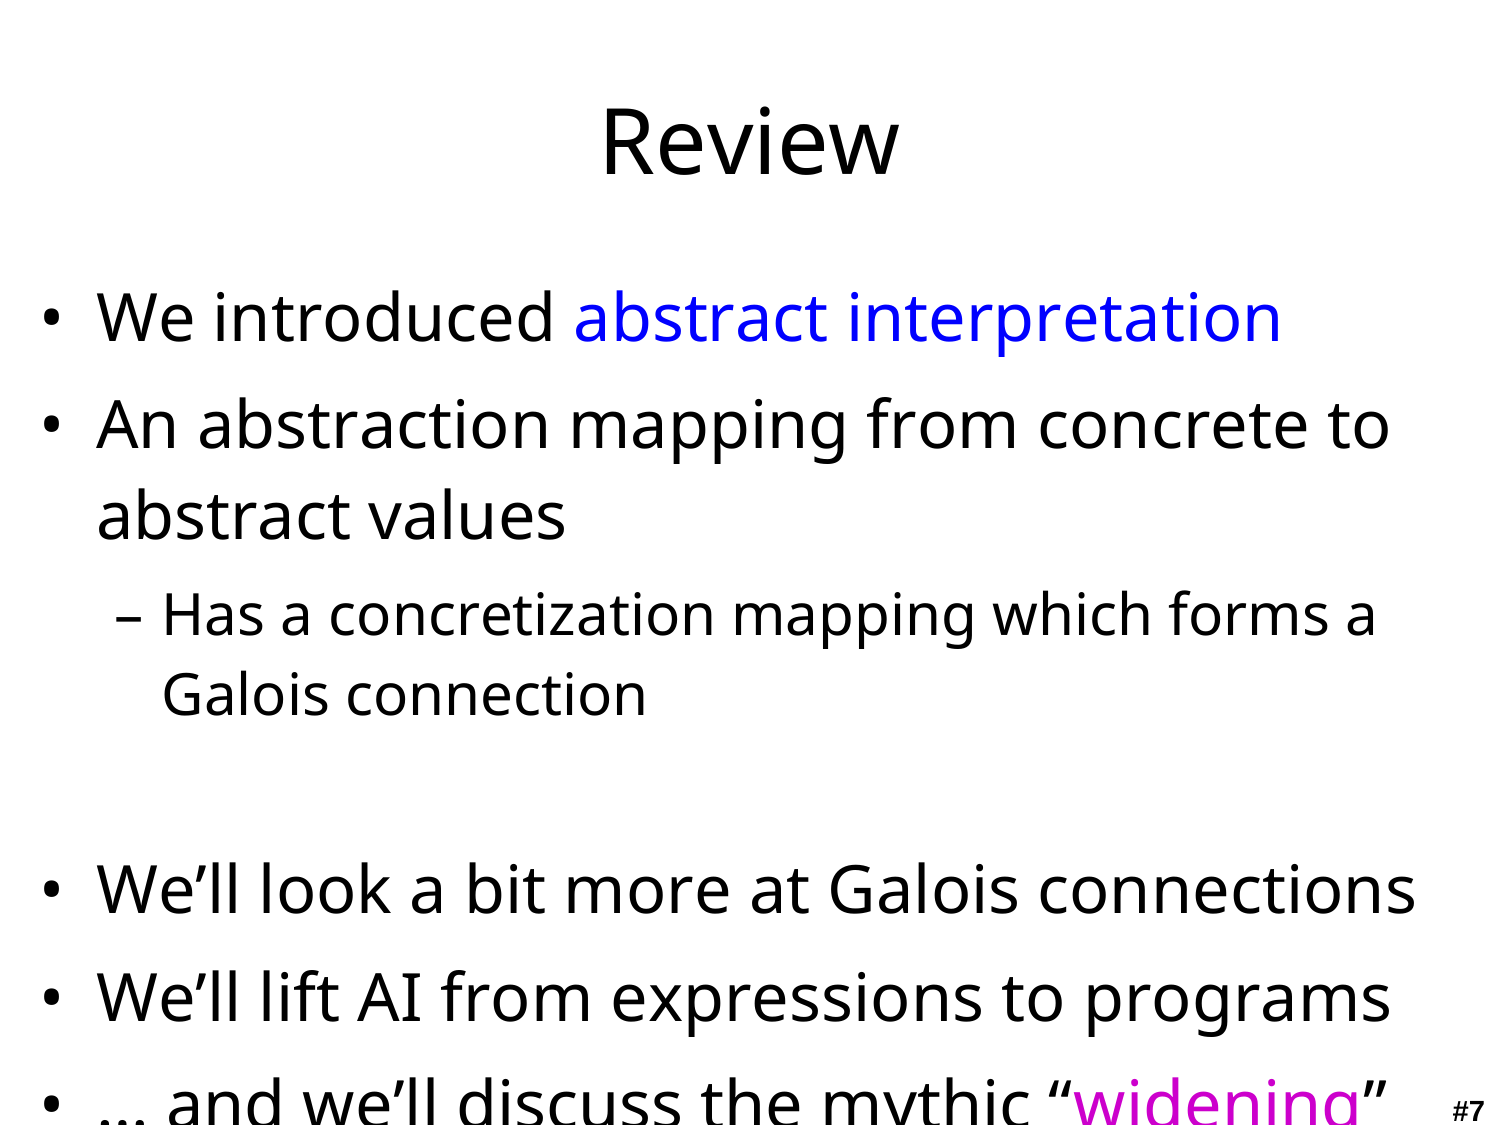

# Review
We introduced abstract interpretation
An abstraction mapping from concrete to abstract values
Has a concretization mapping which forms a Galois connection
We’ll look a bit more at Galois connections
We’ll lift AI from expressions to programs
… and we’ll discuss the mythic “widening”
7